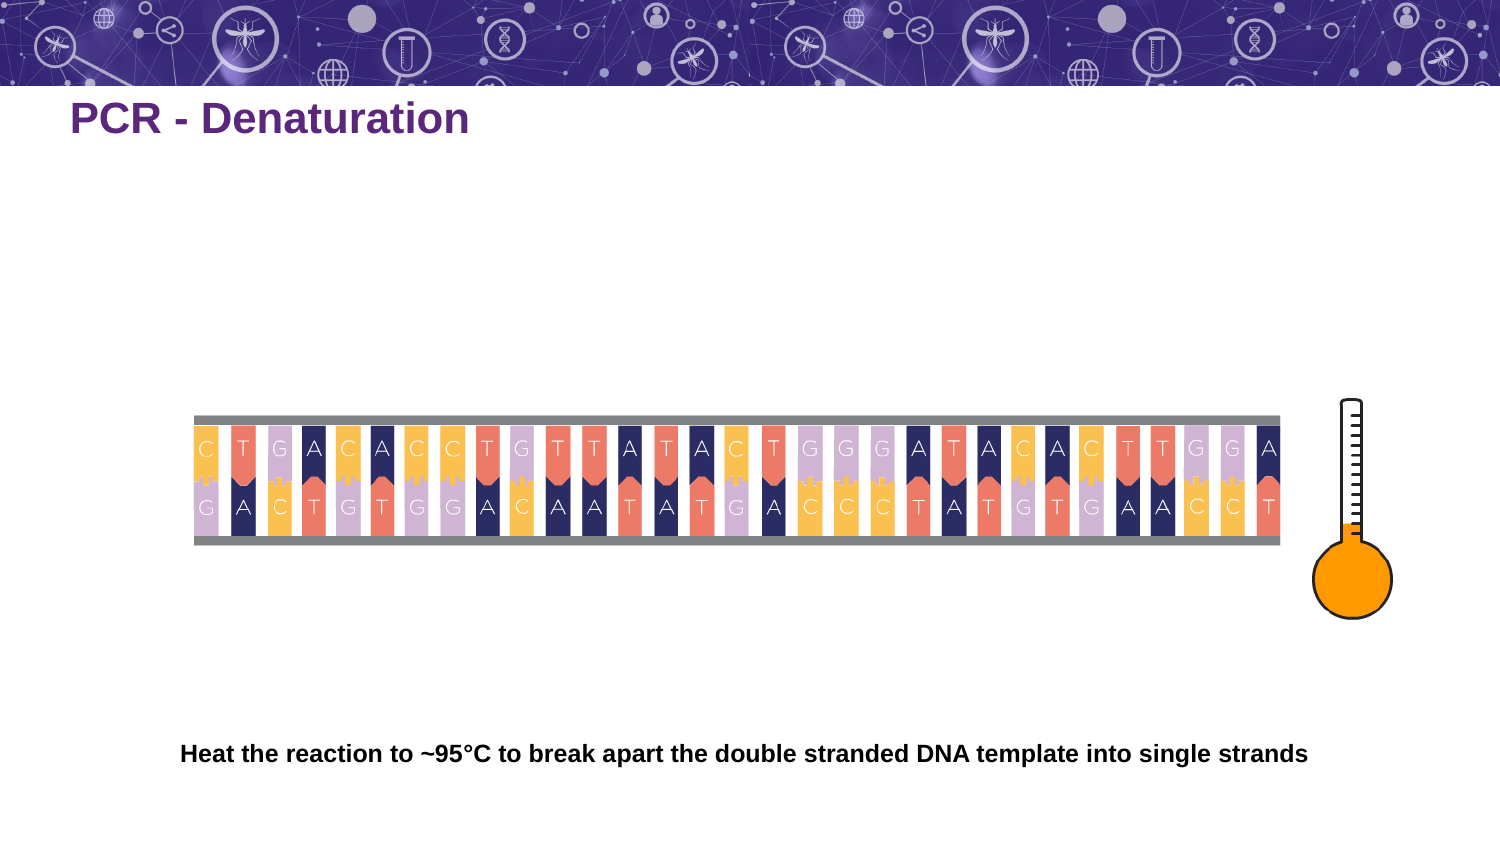

# PCR - Denaturation
Heat the reaction to ~95°C to break apart the double stranded DNA template into single strands